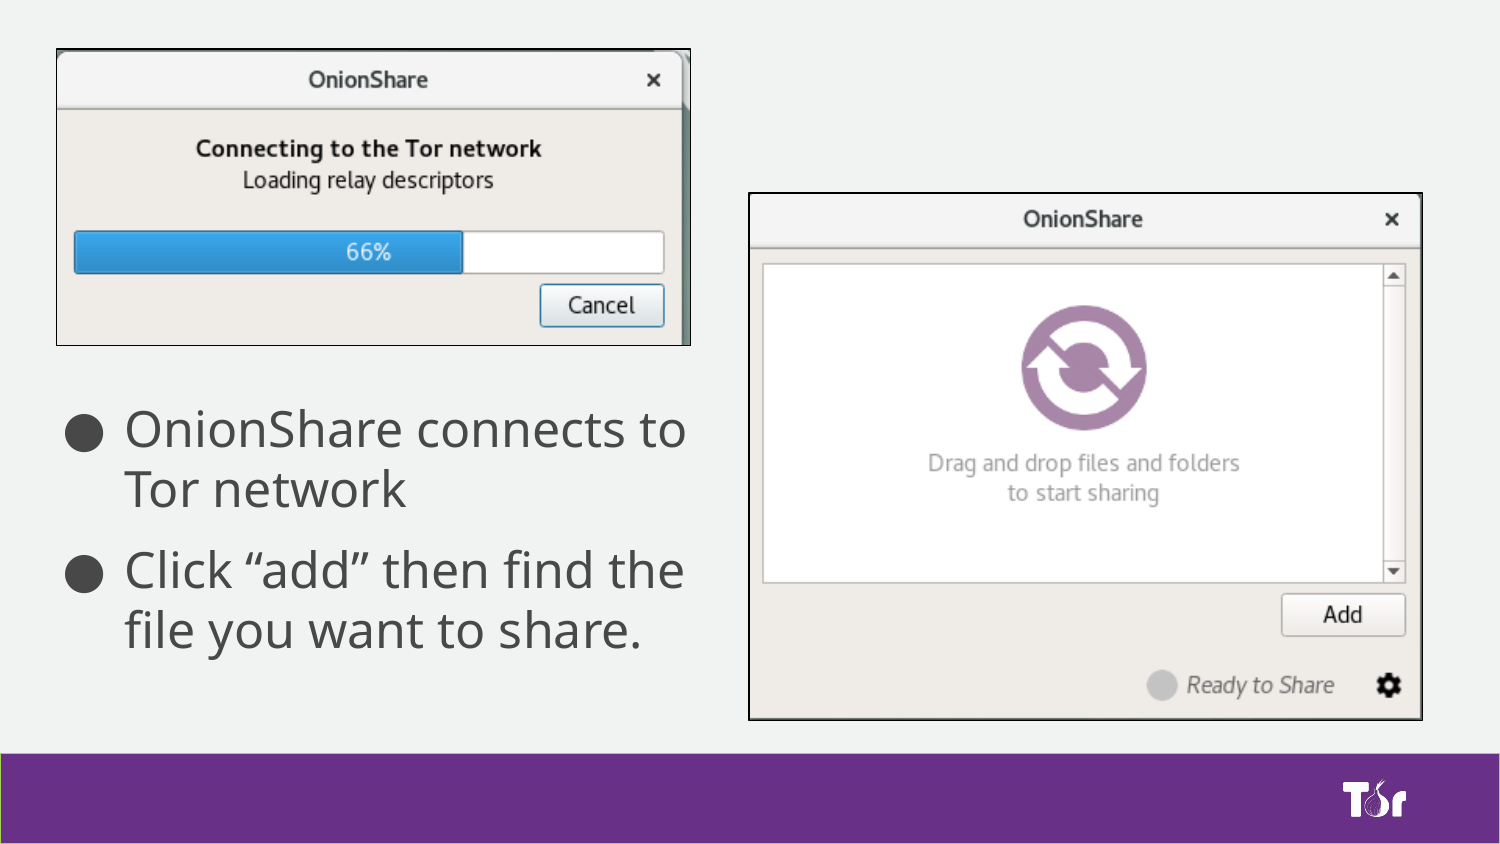

OnionShare connects to Tor network
Click “add” then find the file you want to share.